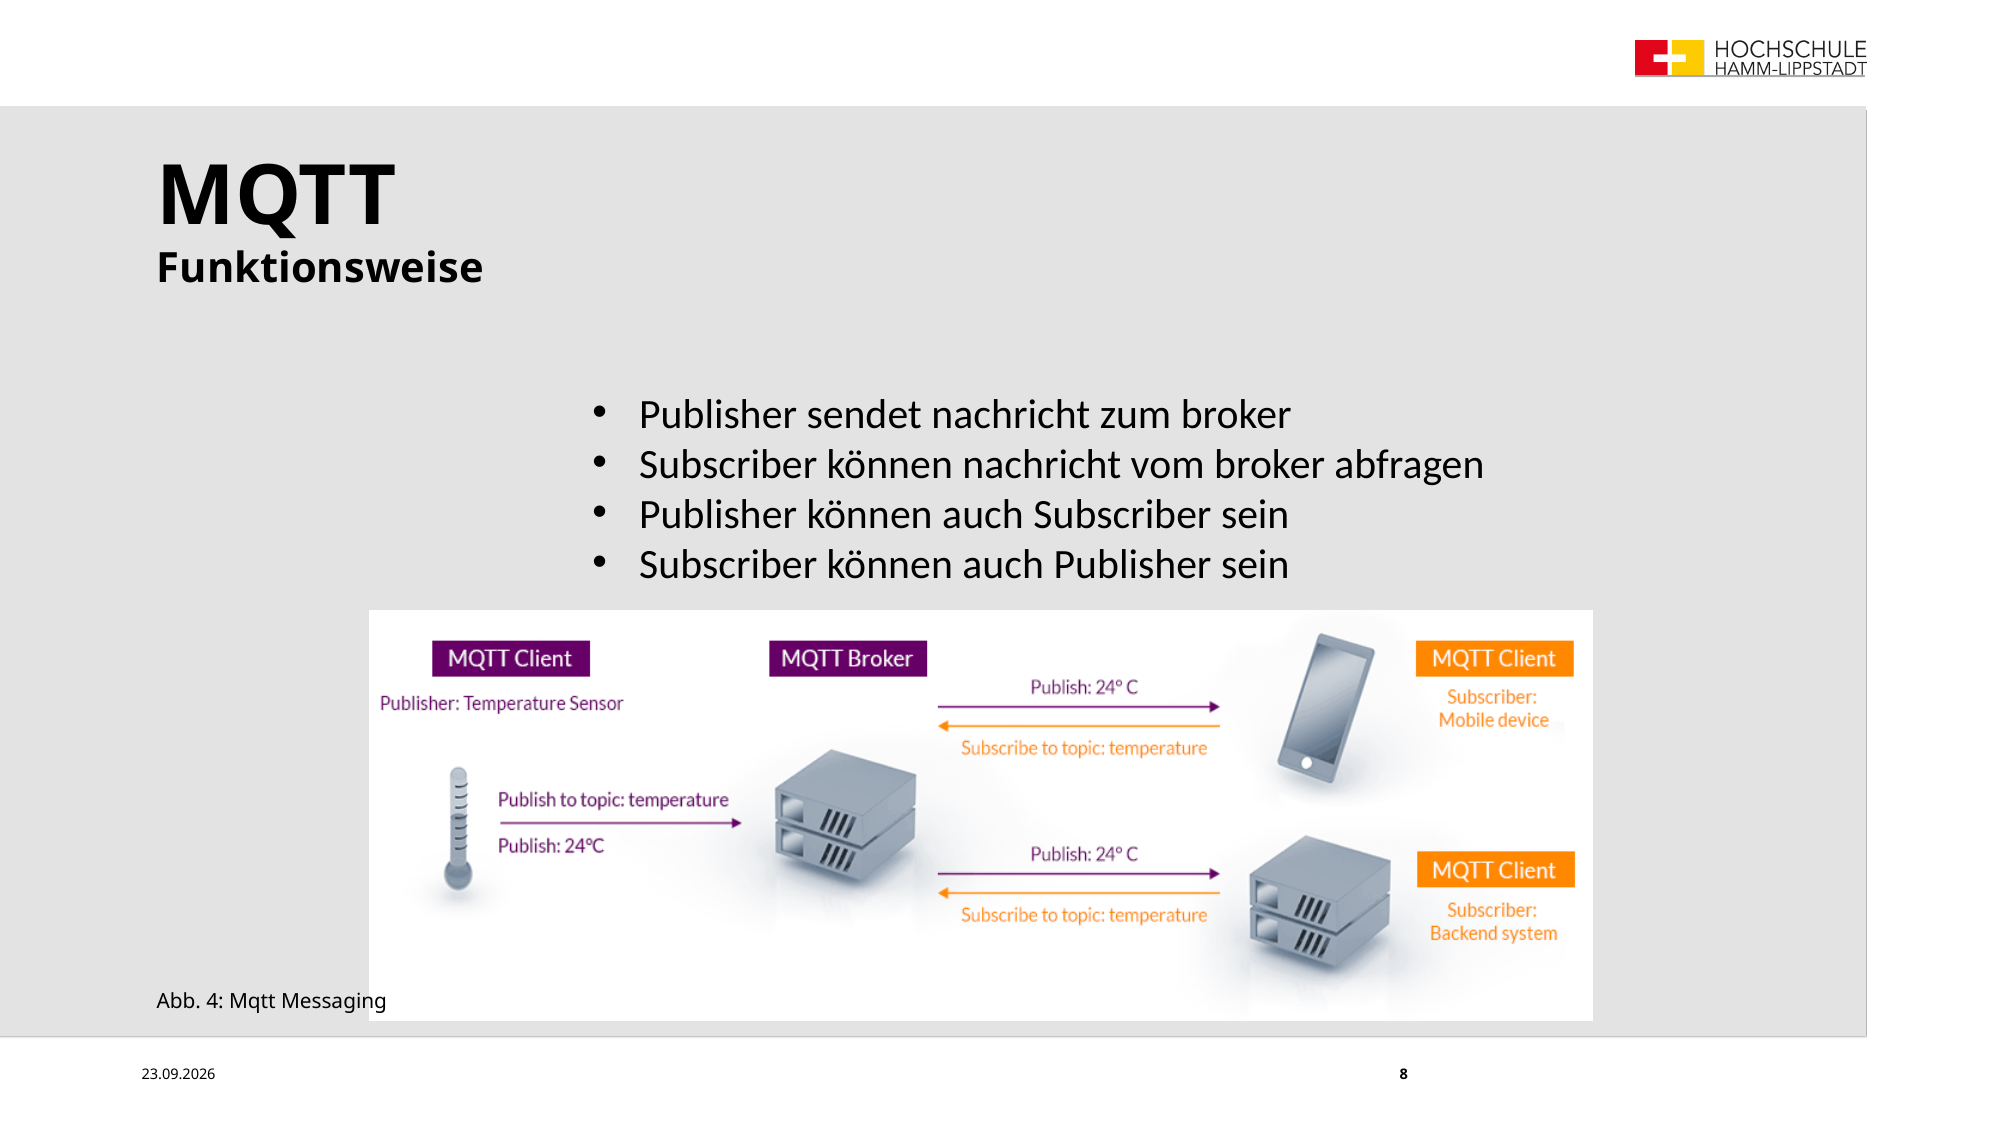

# MQTT Funktionsweise
Publisher sendet nachricht zum broker
Subscriber können nachricht vom broker abfragen
Publisher können auch Subscriber sein
Subscriber können auch Publisher sein
Abb. 4: Mqtt Messaging
8